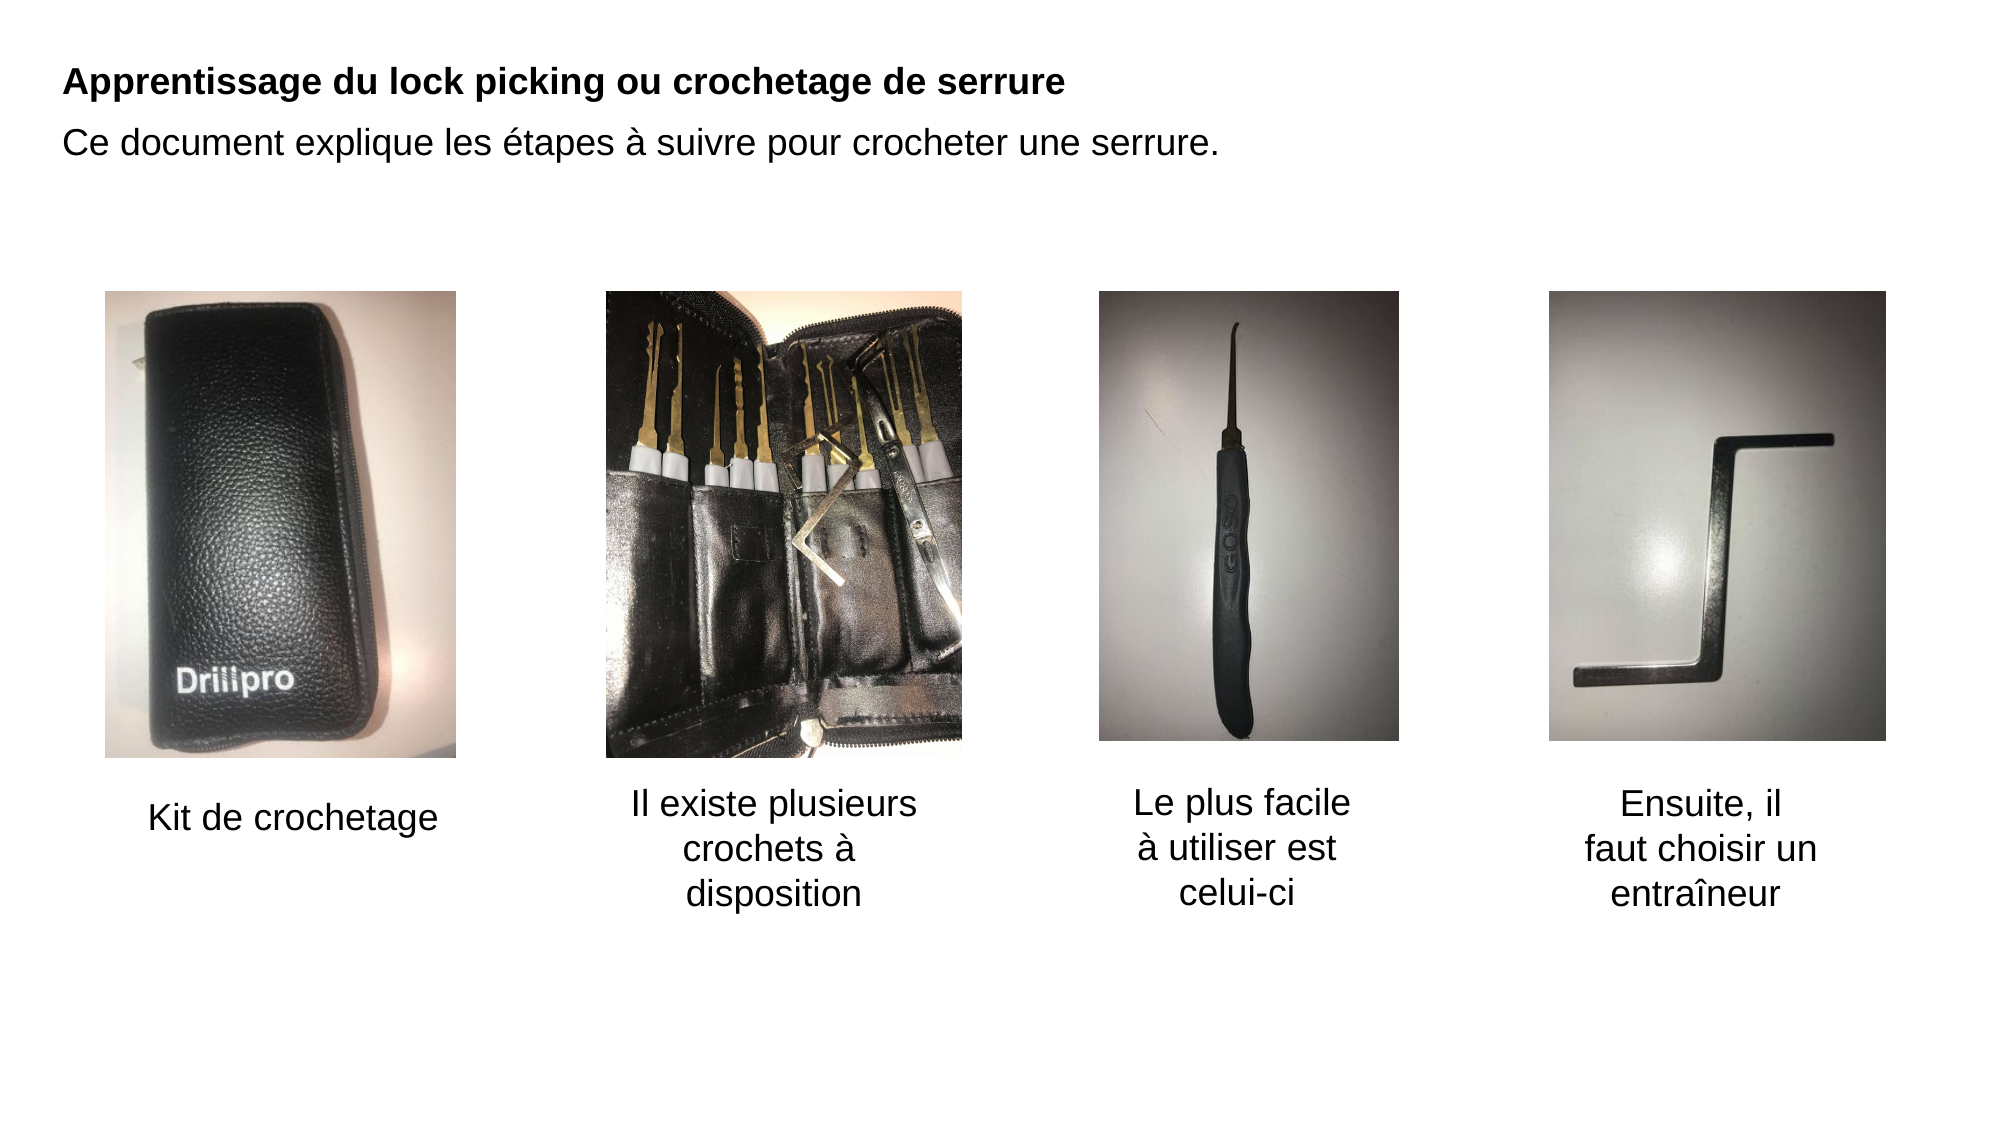

Apprentissage du lock picking ou crochetage de serrure
Ce document explique les étapes à suivre pour crocheter une serrure.
Le plus facile
à utiliser est
celui-ci
Il existe plusieurs
crochets à
disposition
Ensuite, il faut choisir un entraîneur
Kit de crochetage